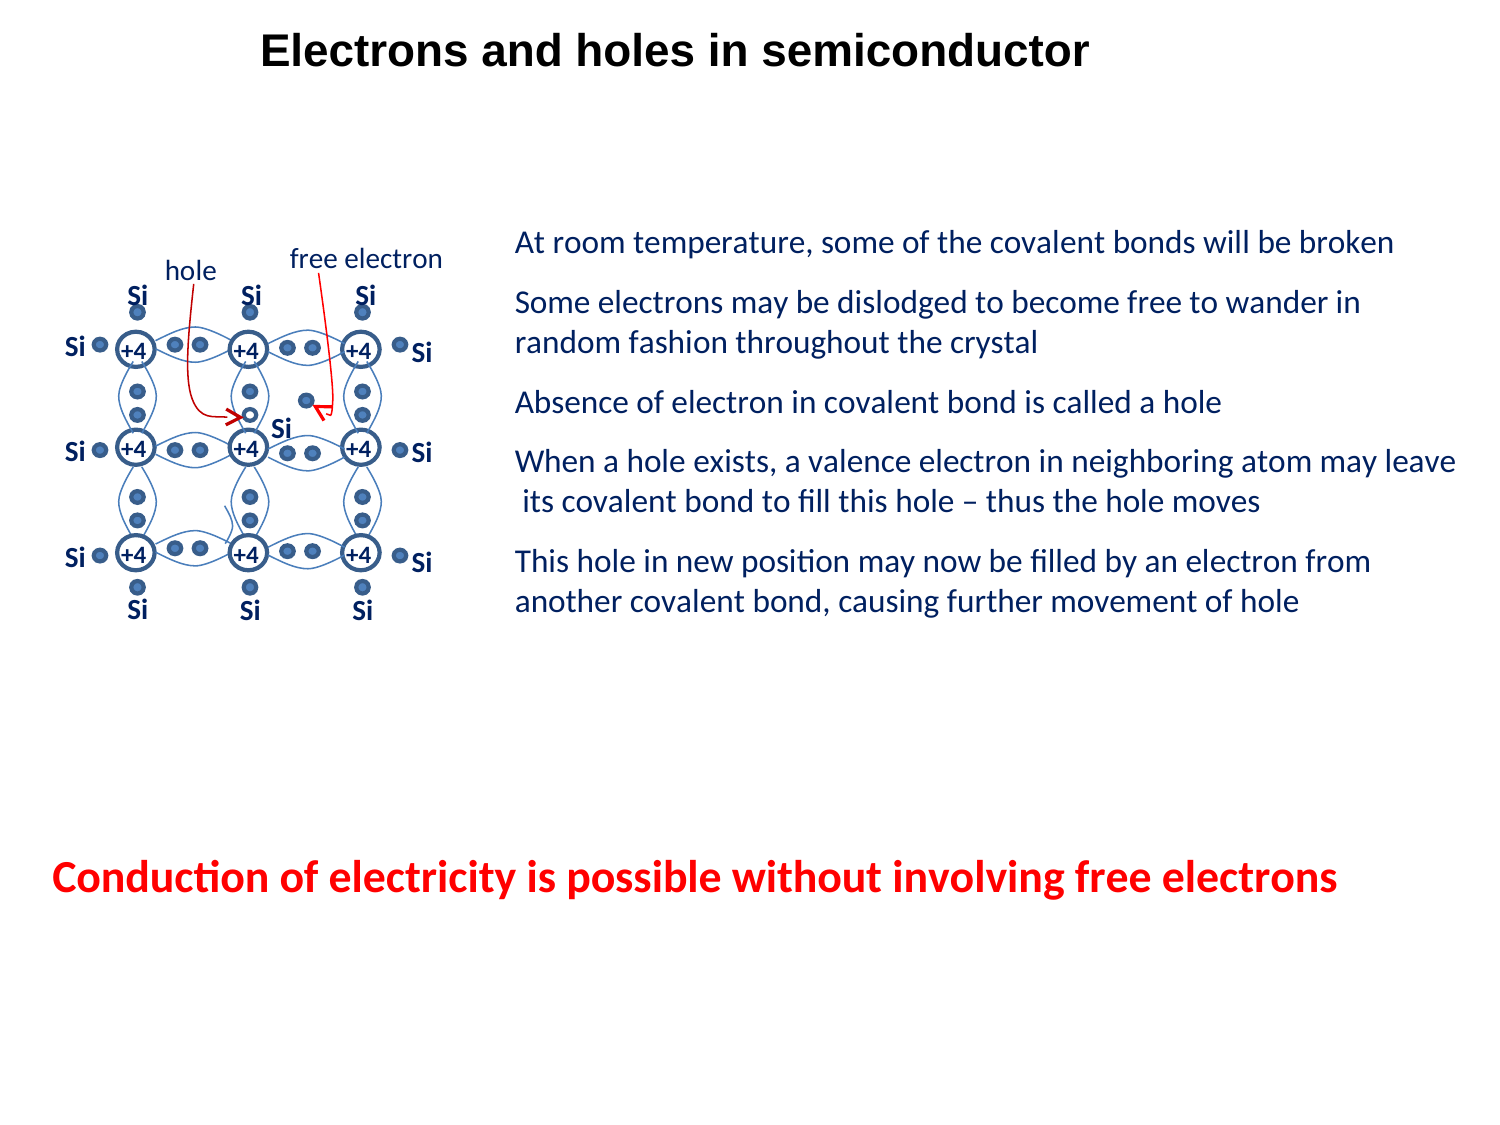

Electrons and holes in semiconductor
At room temperature, some of the covalent bonds will be broken
Some electrons may be dislodged to become free to wander in random fashion throughout the crystal
Absence of electron in covalent bond is called a hole
When a hole exists, a valence electron in neighboring atom may leave its covalent bond to fill this hole – thus the hole moves
This hole in new position may now be filled by an electron from another covalent bond, causing further movement of hole
free electron
hole
Si
Si
Si
Si
Si
+4
+4
+4
Si
Si
+4
+4
+4
Si
+4
+4
+4
Si
Si
Si
Si
Si
Conduction of electricity is possible without involving free electrons